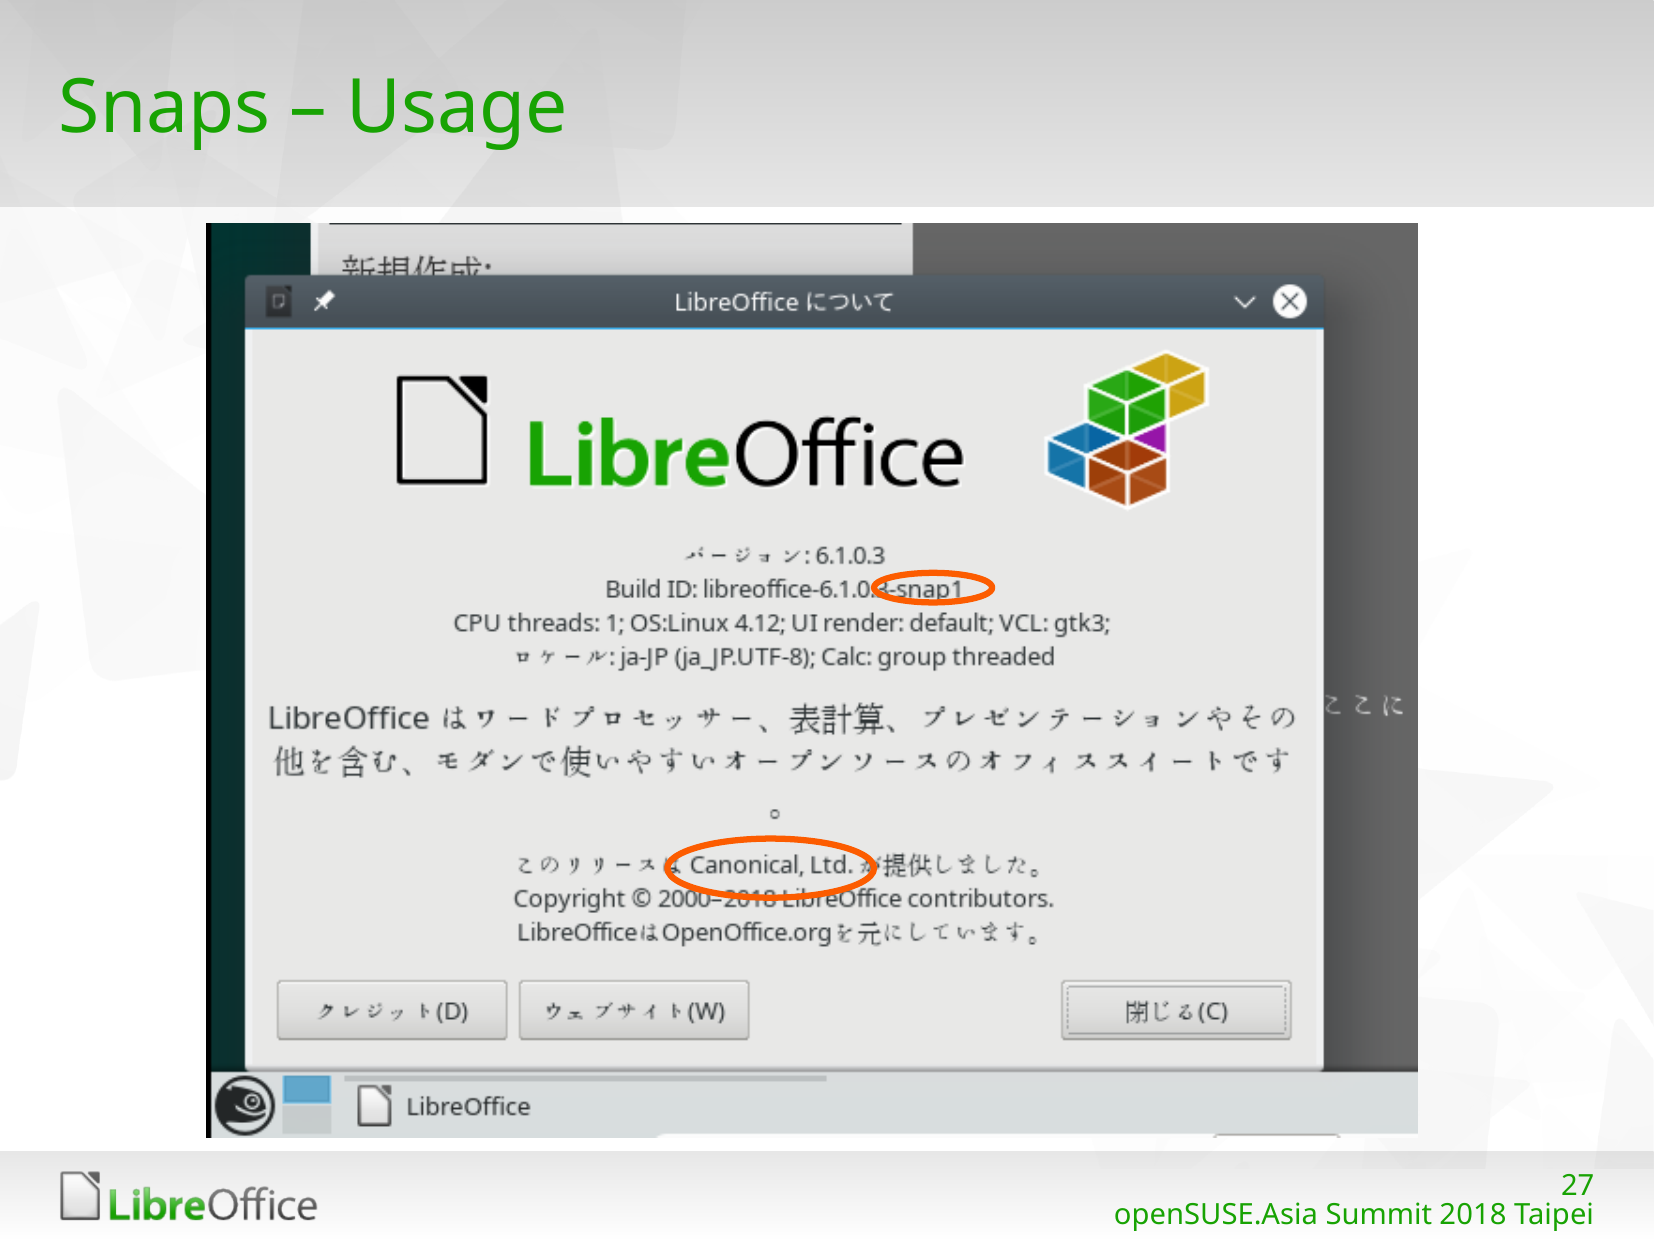

# Snaps – Usage
27
openSUSE.Asia Summit 2018 Taipei